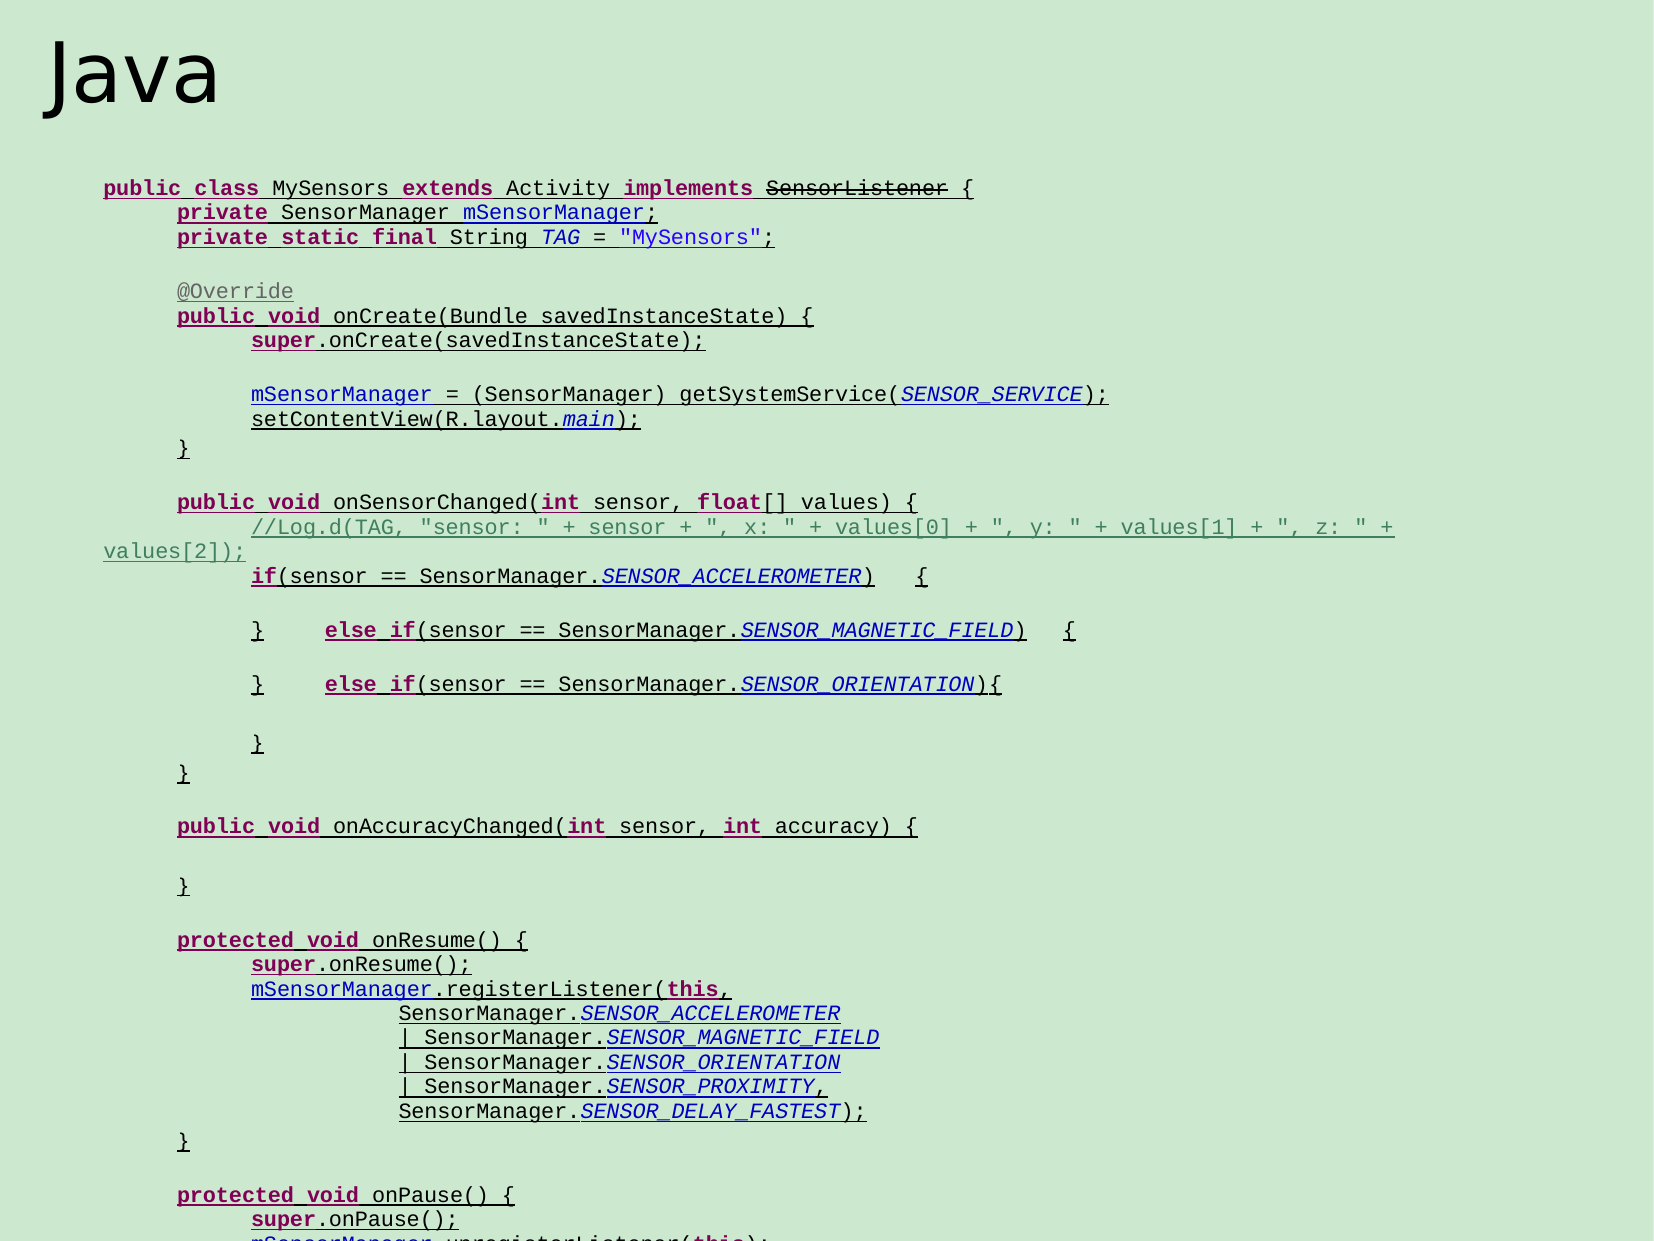

Java
#
public class MySensors extends Activity implements SensorListener {
	private SensorManager mSensorManager;
	private static final String TAG = "MySensors";
	@Override
	public void onCreate(Bundle savedInstanceState) {
		super.onCreate(savedInstanceState);
		mSensorManager = (SensorManager) getSystemService(SENSOR_SERVICE);
		setContentView(R.layout.main);
	}
	public void onSensorChanged(int sensor, float[] values) {
		//Log.d(TAG, "sensor: " + sensor + ", x: " + values[0] + ", y: " + values[1] + ", z: " + values[2]);
		if(sensor == SensorManager.SENSOR_ACCELEROMETER)	{
		}	else if(sensor == SensorManager.SENSOR_MAGNETIC_FIELD)	{
		}	else if(sensor == SensorManager.SENSOR_ORIENTATION)	{
		}
	}
	public void onAccuracyChanged(int sensor, int accuracy) {
	}
	protected void onResume() {
		super.onResume();
		mSensorManager.registerListener(this,
				SensorManager.SENSOR_ACCELEROMETER
				| SensorManager.SENSOR_MAGNETIC_FIELD
				| SensorManager.SENSOR_ORIENTATION
				| SensorManager.SENSOR_PROXIMITY,
				SensorManager.SENSOR_DELAY_FASTEST);
	}
	protected void onPause() {
		super.onPause();
		mSensorManager.unregisterListener(this);
	}
}